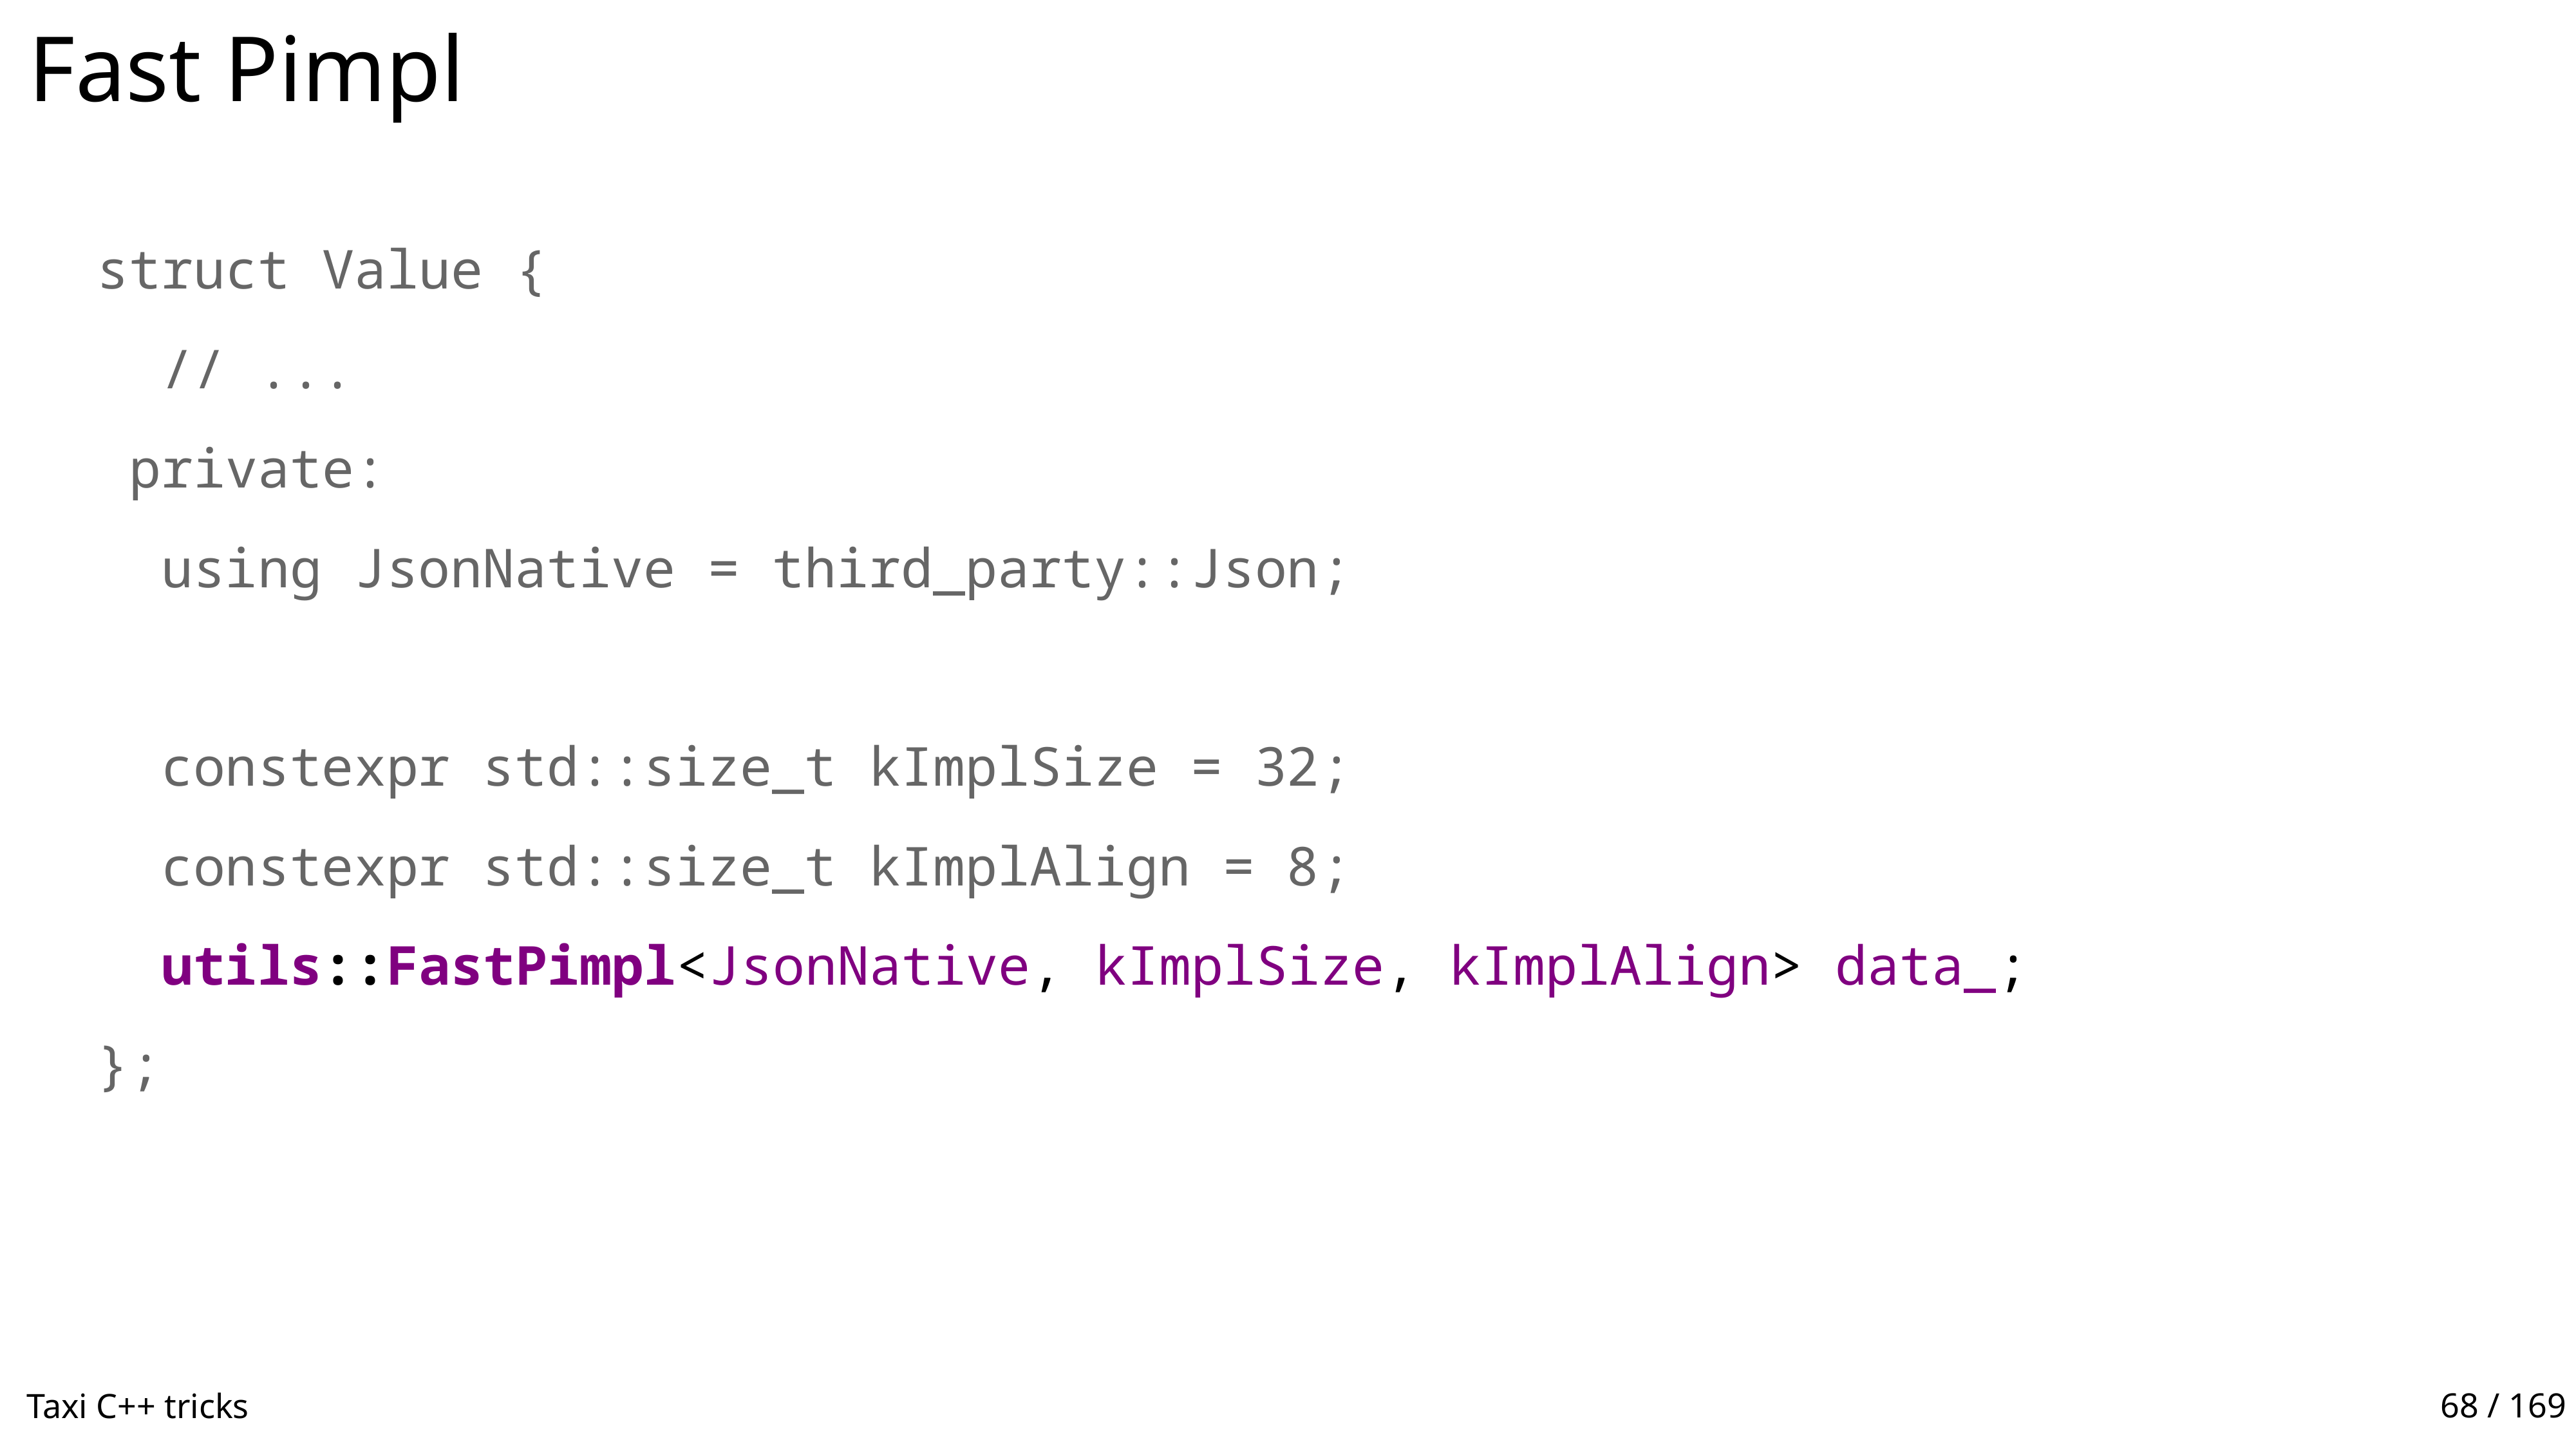

# Fast Pimpl
struct Value {
 // ...
 private:
 using JsonNative = third_party::Json;
 constexpr std::size_t kImplSize = 32;
 constexpr std::size_t kImplAlign = 8;
 utils::FastPimpl<JsonNative, kImplSize, kImplAlign> data_;
};
Taxi C++ tricks